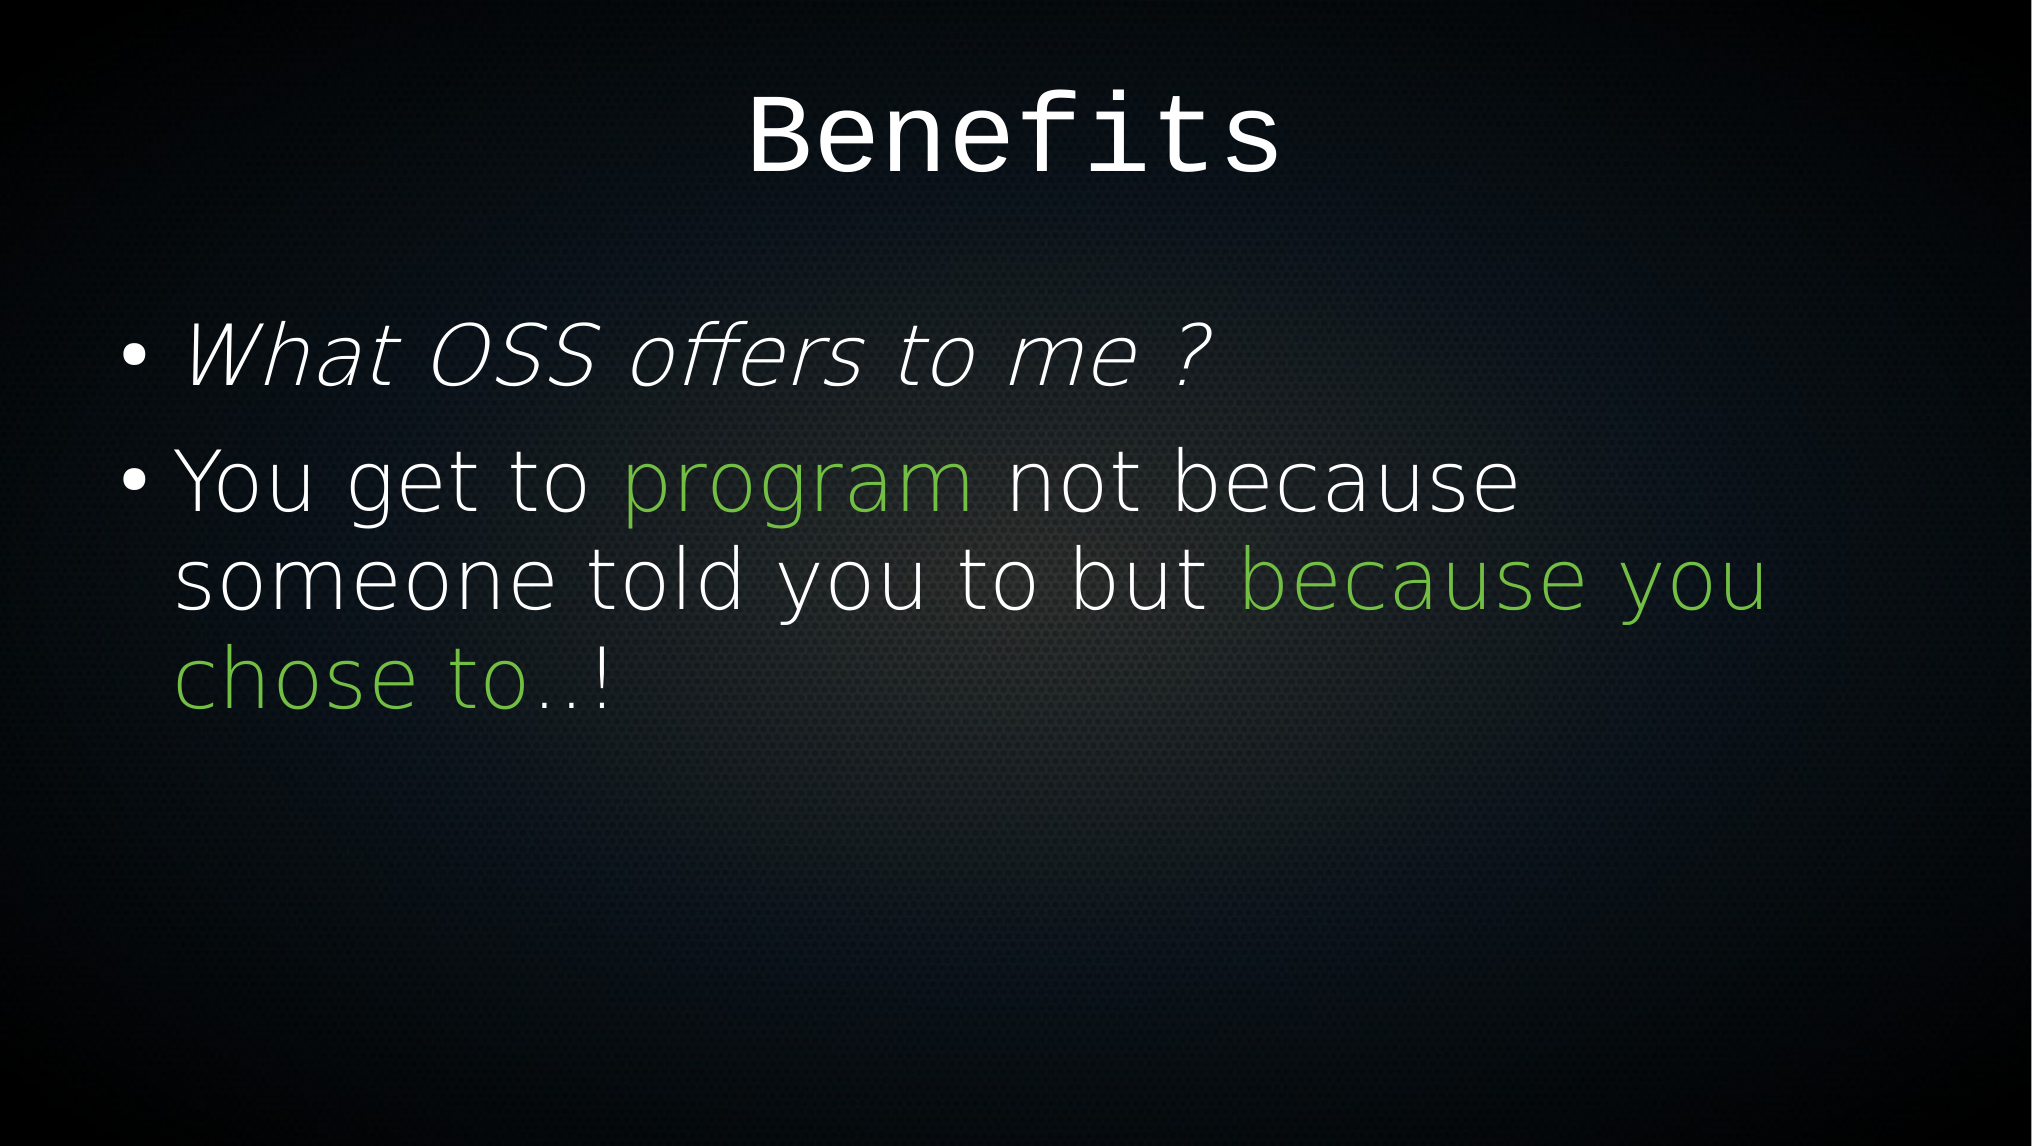

# Benefits
What OSS offers to me ?
You get to program not because someone told you to but because you chose to..!